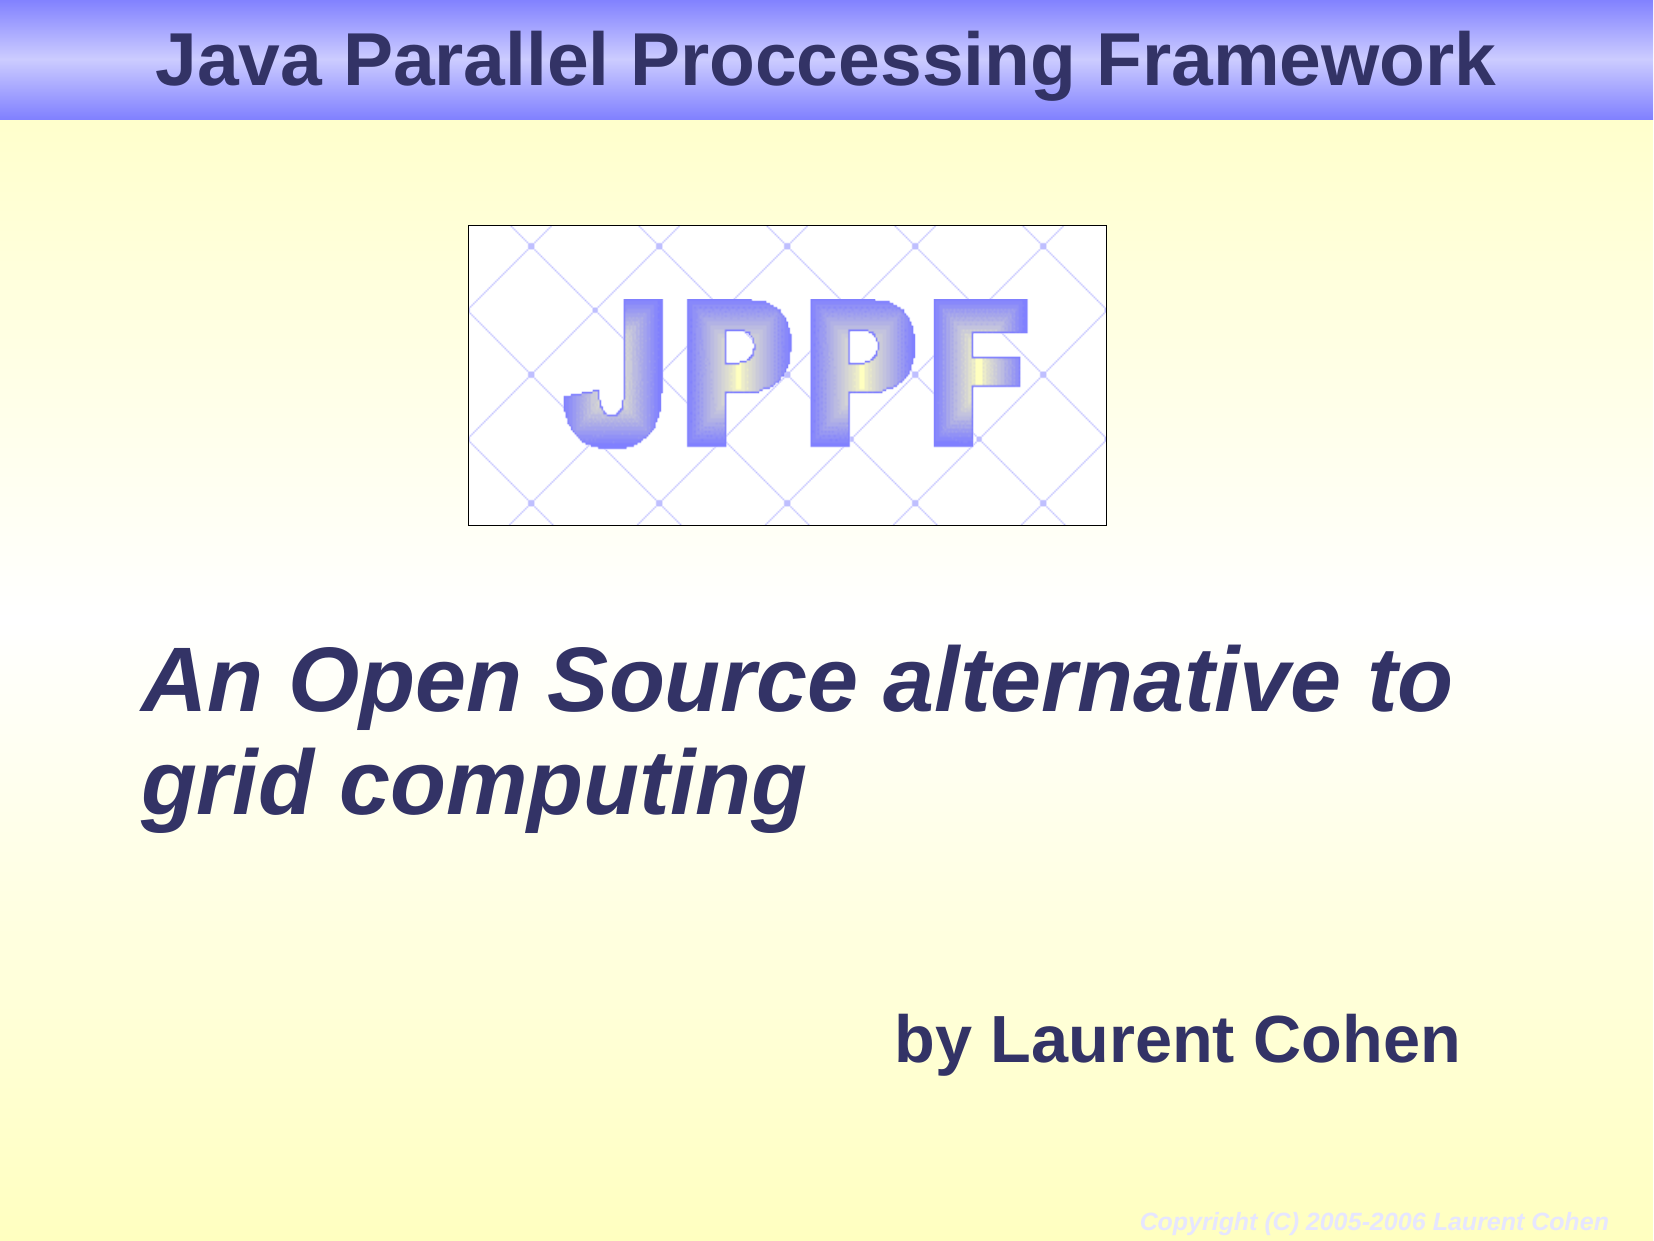

# Java Parallel Proccessing Framework
An Open Source alternative to grid computing
by Laurent Cohen